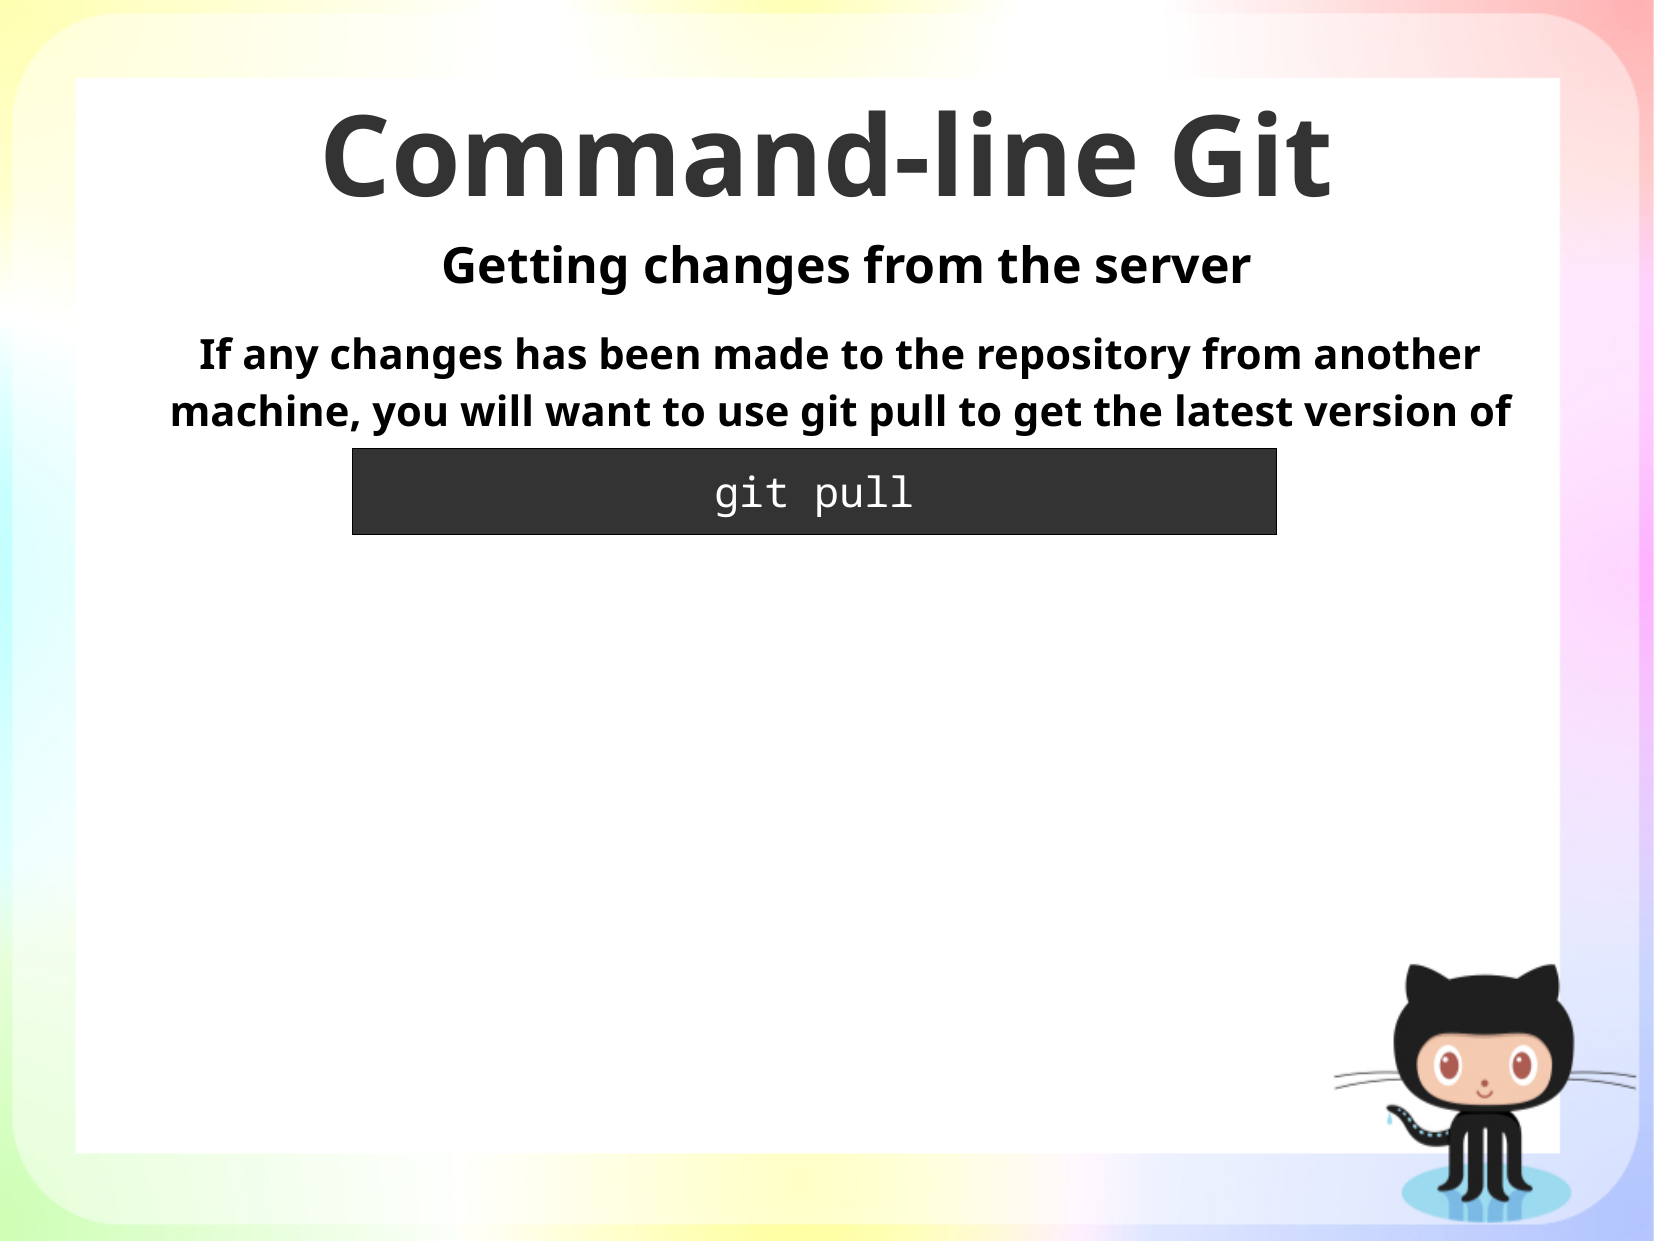

# Command-line Git
Getting changes from the server
If any changes has been made to the repository from another machine, you will want to use git pull to get the latest version of the code.
git pull